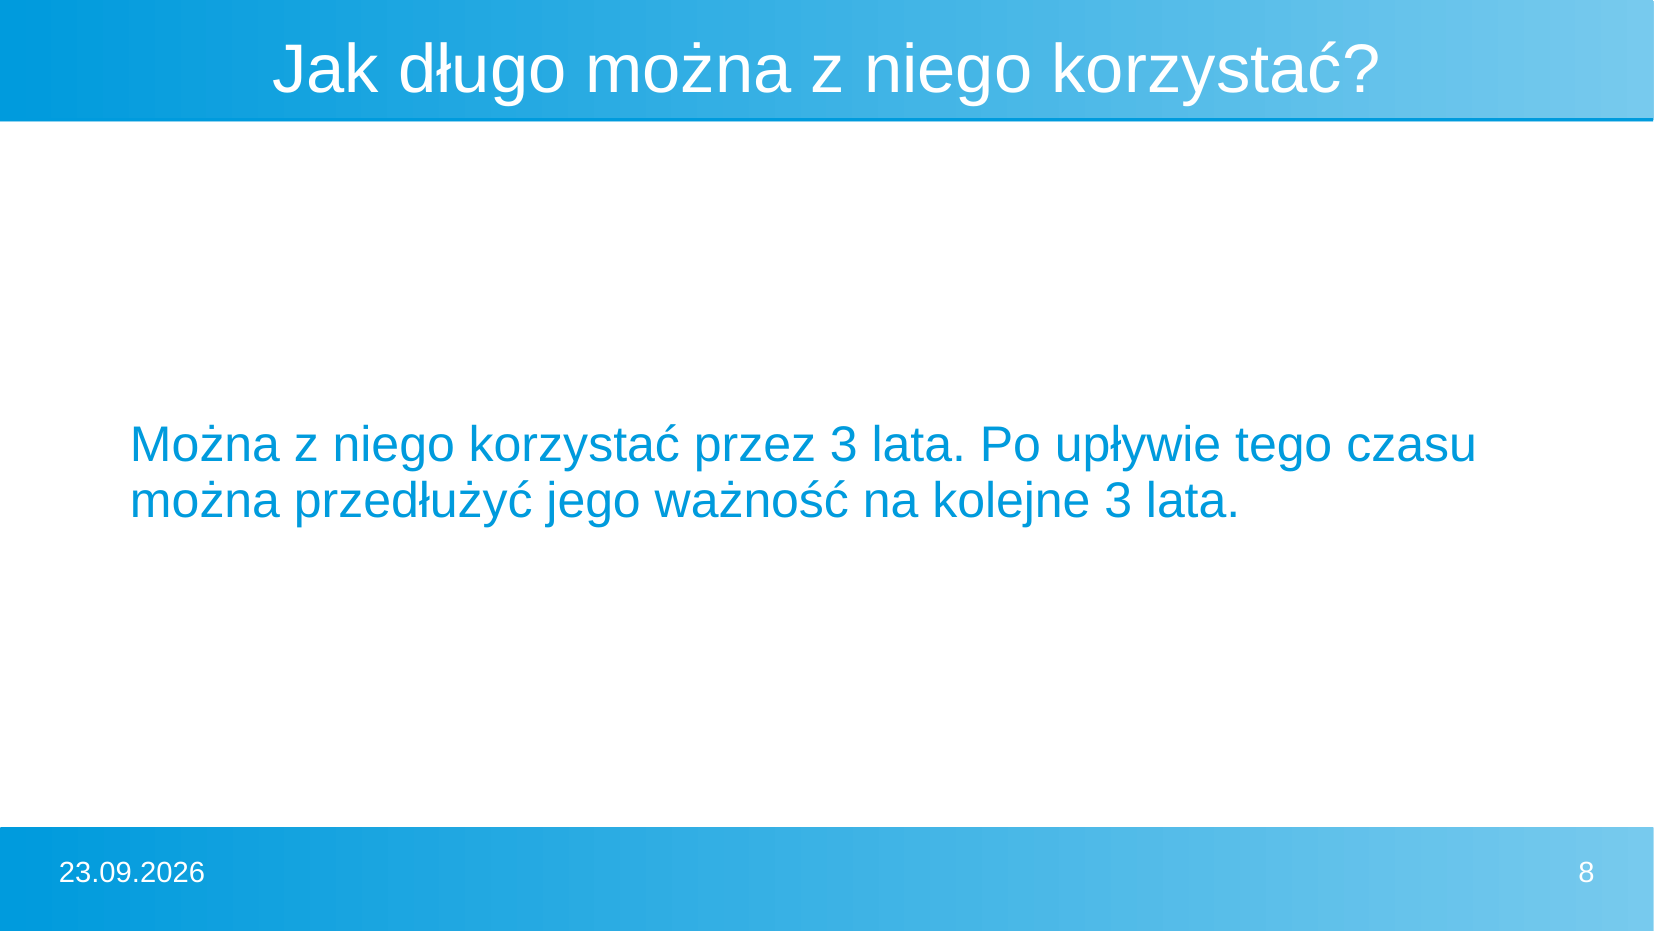

# Jak długo można z niego korzystać?
Można z niego korzystać przez 3 lata. Po upływie tego czasu można przedłużyć jego ważność na kolejne 3 lata.
8